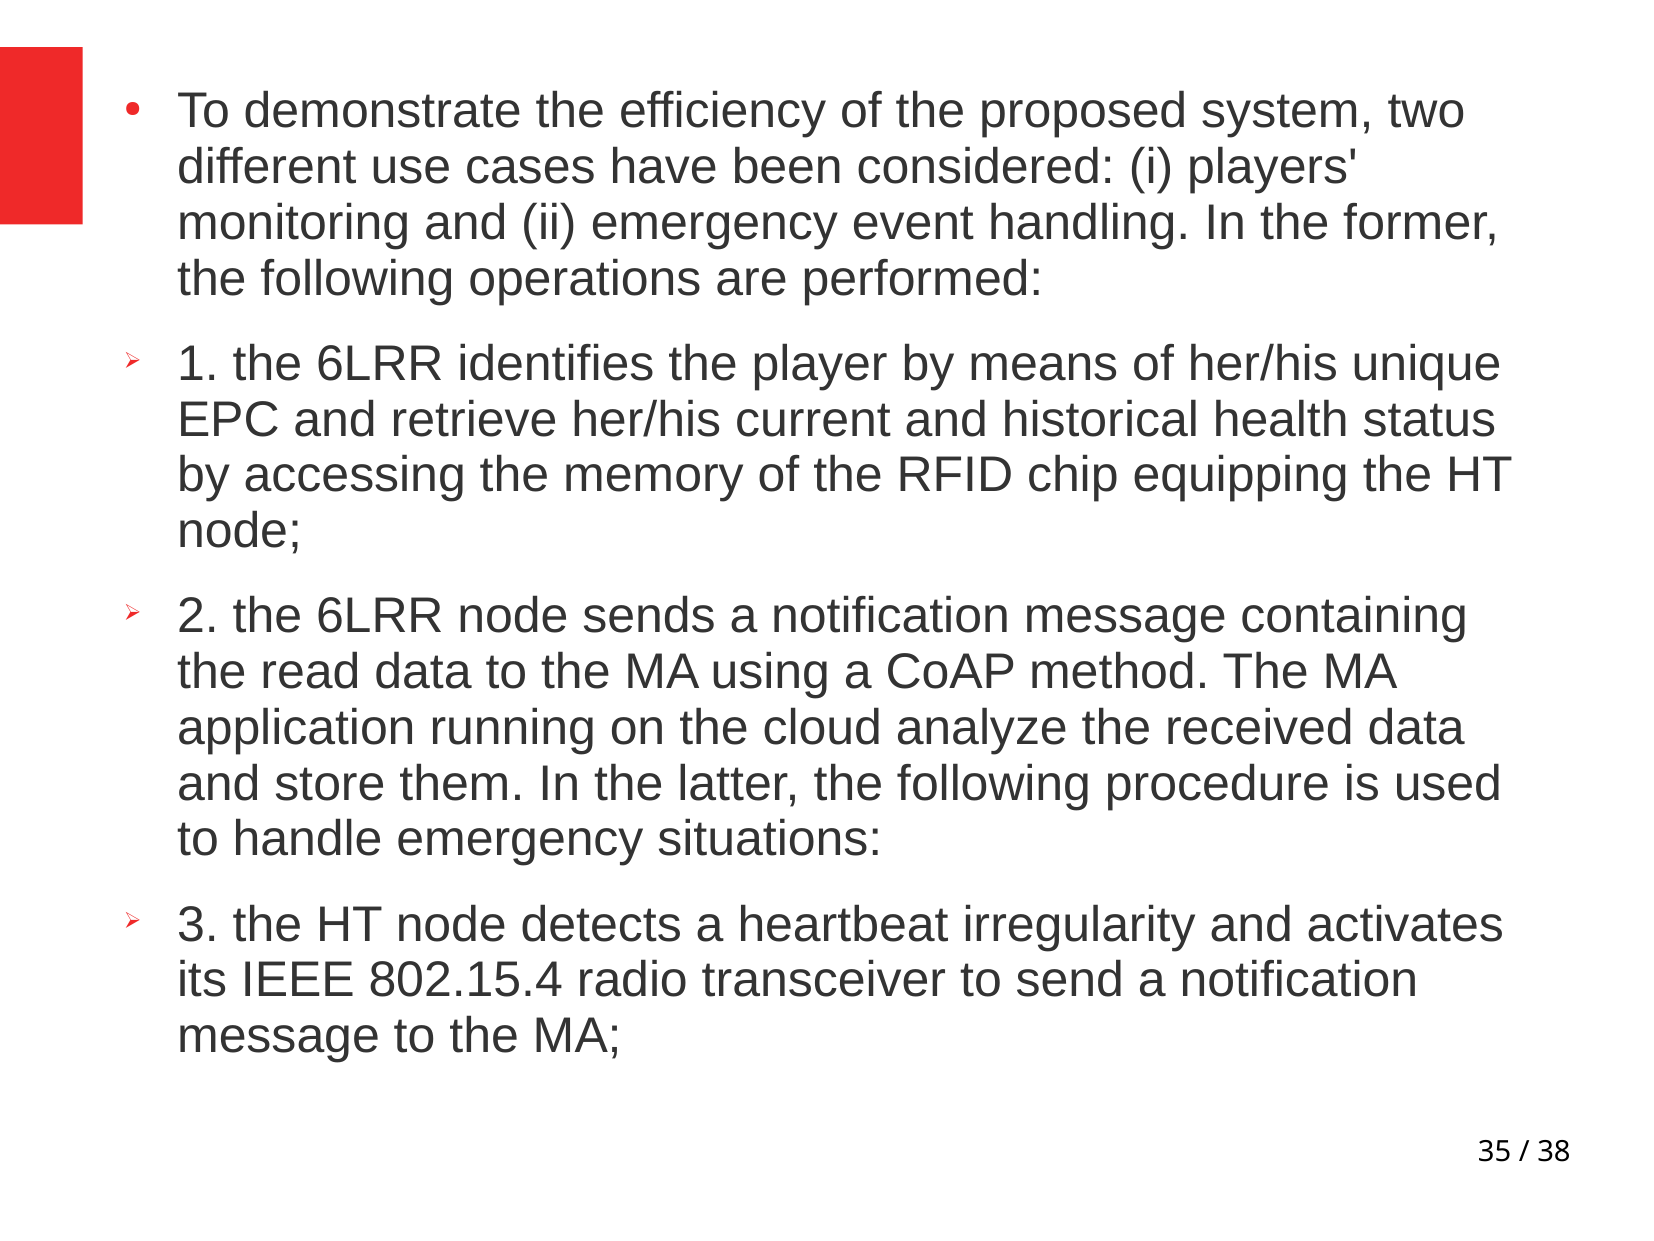

# To demonstrate the efficiency of the proposed system, two different use cases have been considered: (i) players' monitoring and (ii) emergency event handling. In the former, the following operations are performed:
1. the 6LRR identifies the player by means of her/his unique EPC and retrieve her/his current and historical health status by accessing the memory of the RFID chip equipping the HT node;
2. the 6LRR node sends a notification message containing the read data to the MA using a CoAP method. The MA application running on the cloud analyze the received data and store them. In the latter, the following procedure is used to handle emergency situations:
3. the HT node detects a heartbeat irregularity and activates its IEEE 802.15.4 radio transceiver to send a notification message to the MA;
35